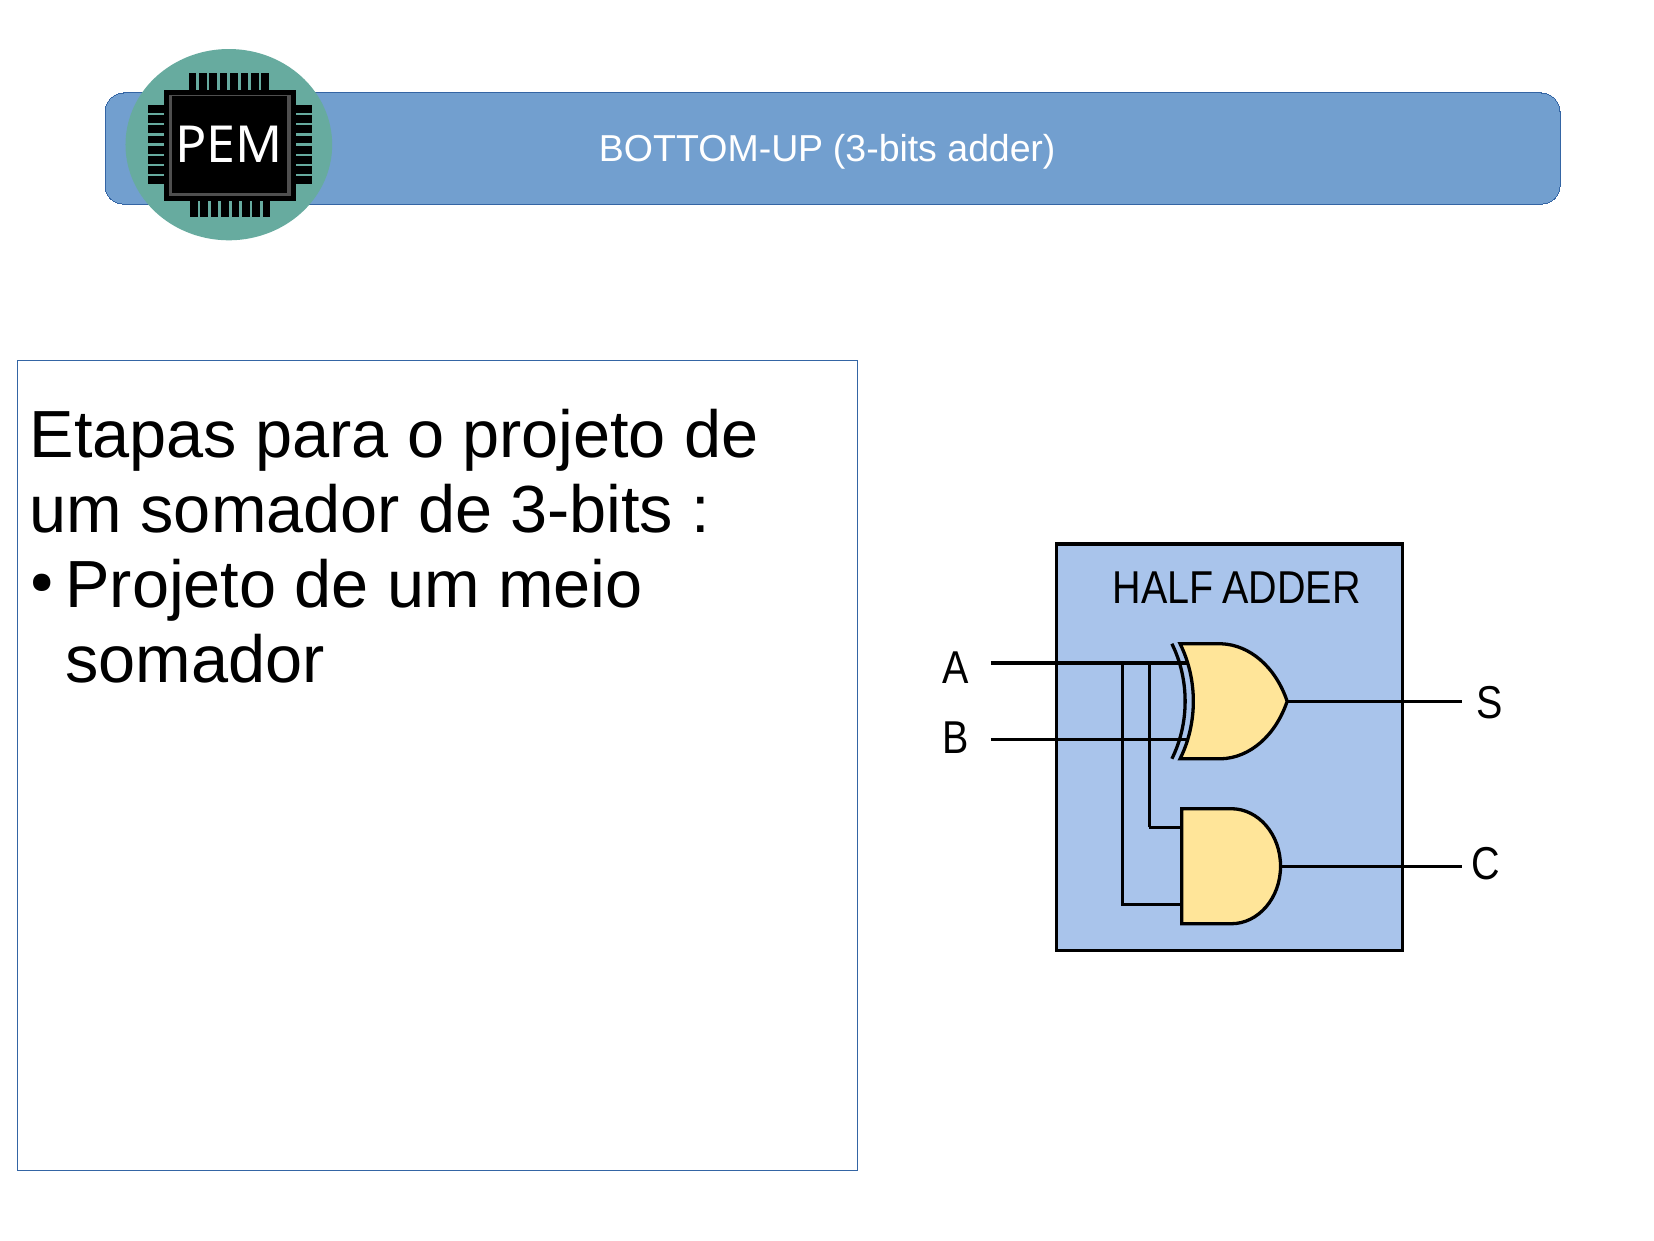

BOTTOM-UP (3-bits adder)
Etapas para o projeto de um somador de 3-bits :
Projeto de um meio somador